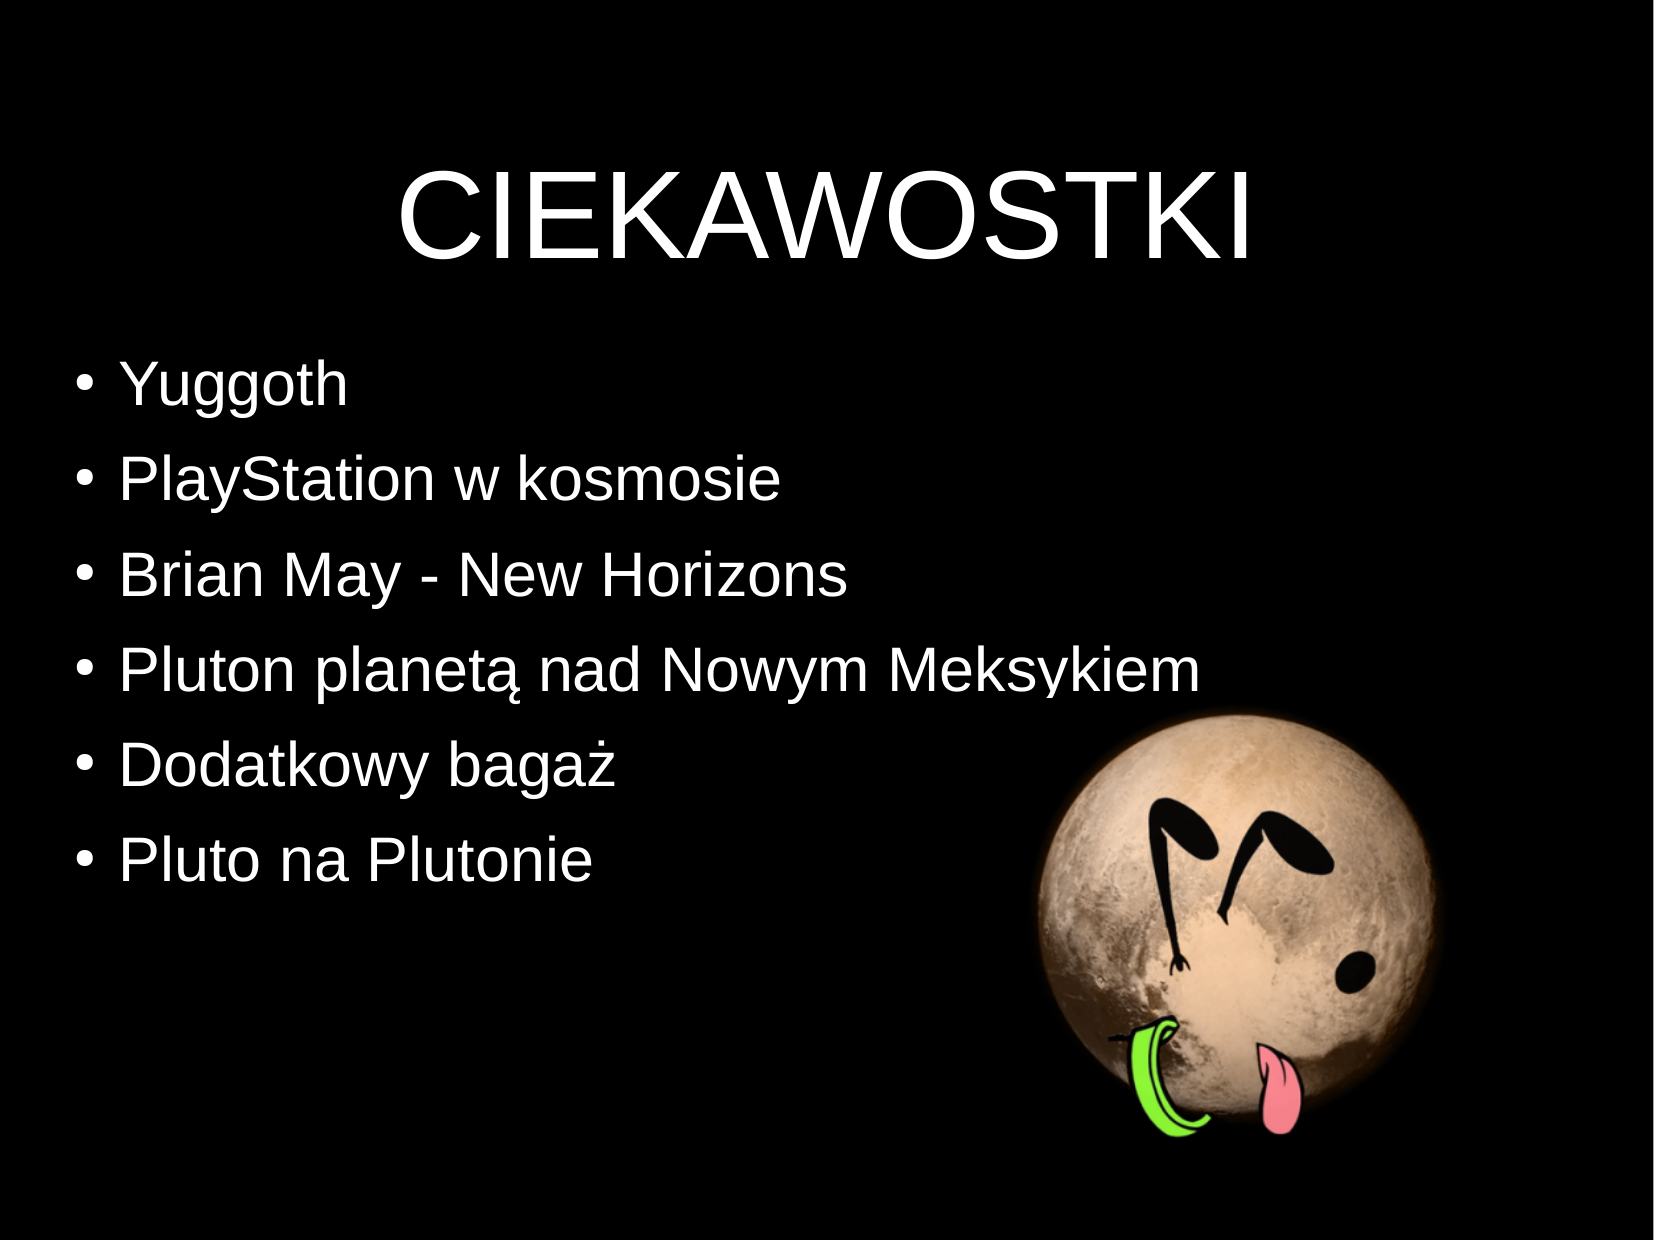

# CIEKAWOSTKI
Yuggoth
PlayStation w kosmosie
Brian May - New Horizons
Pluton planetą nad Nowym Meksykiem
Dodatkowy bagaż
Pluto na Plutonie